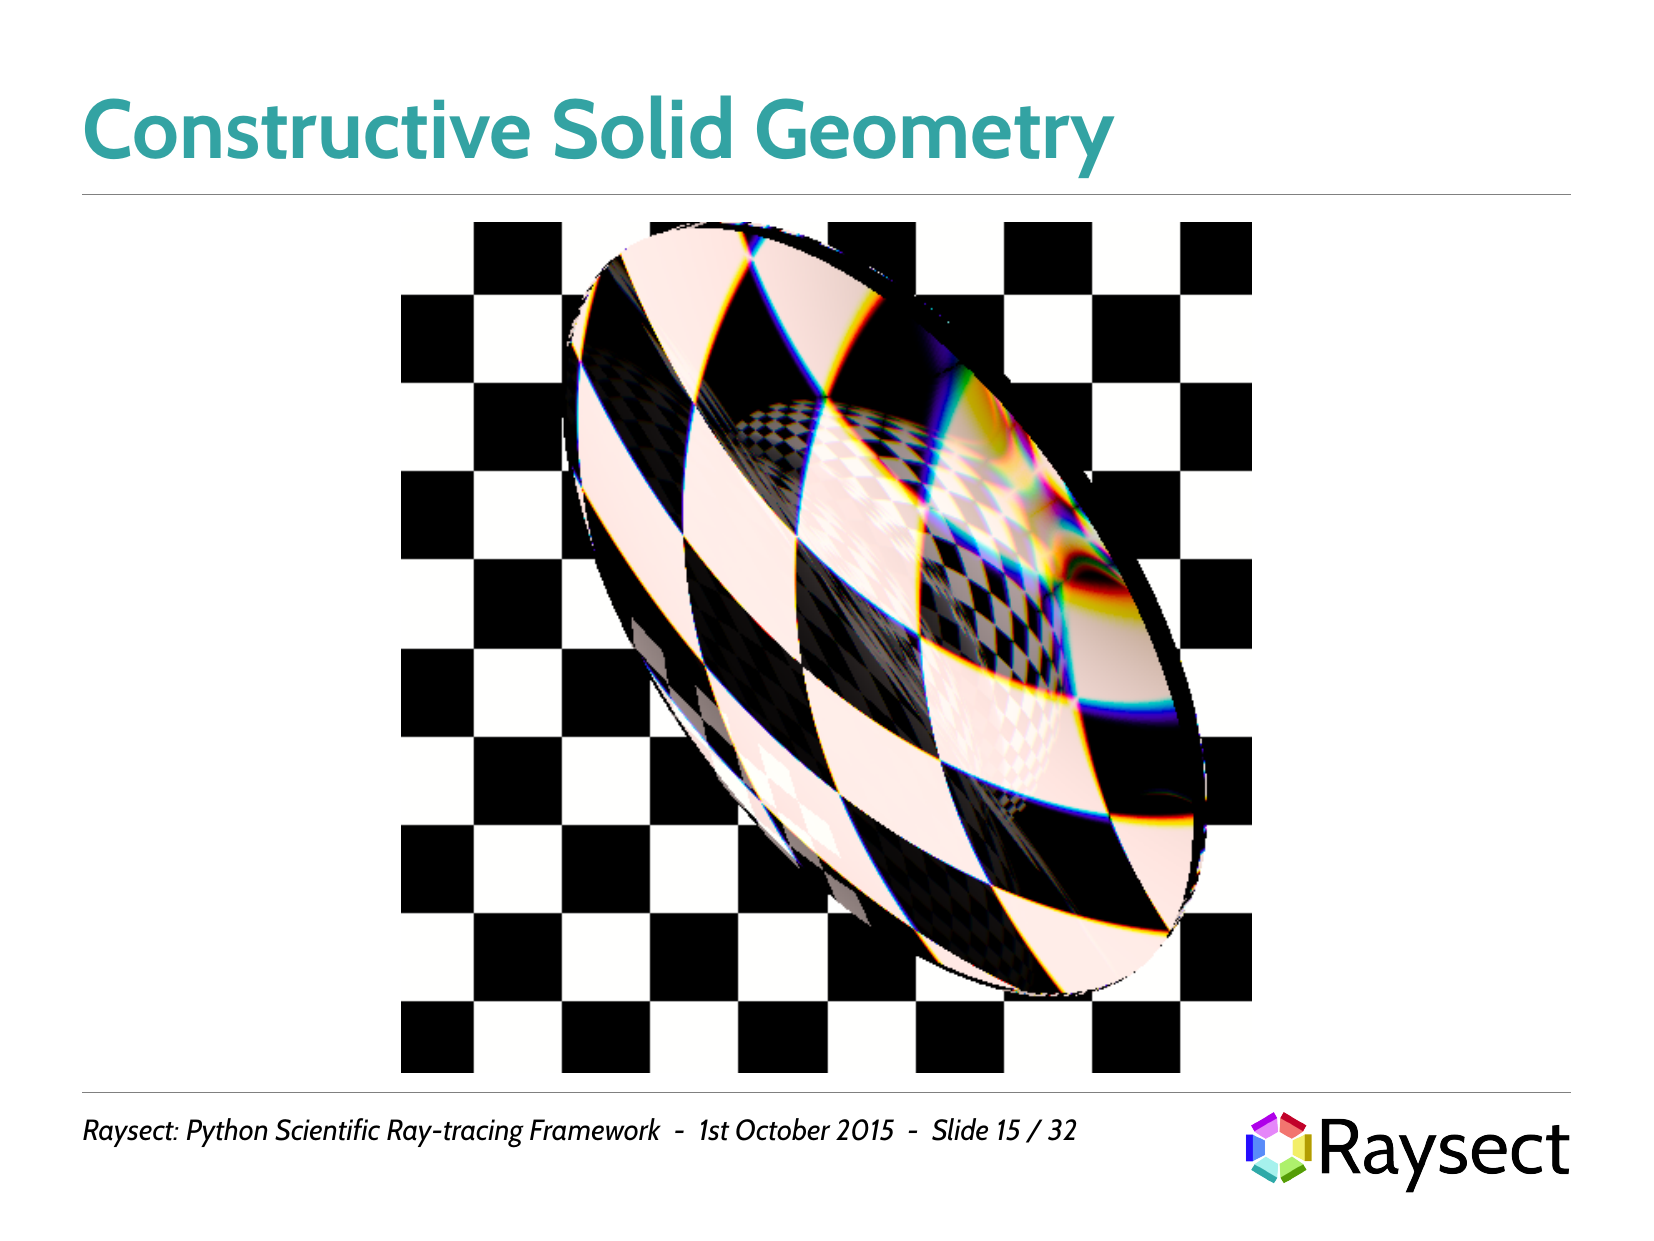

# Constructive Solid Geometry
1st October 2015